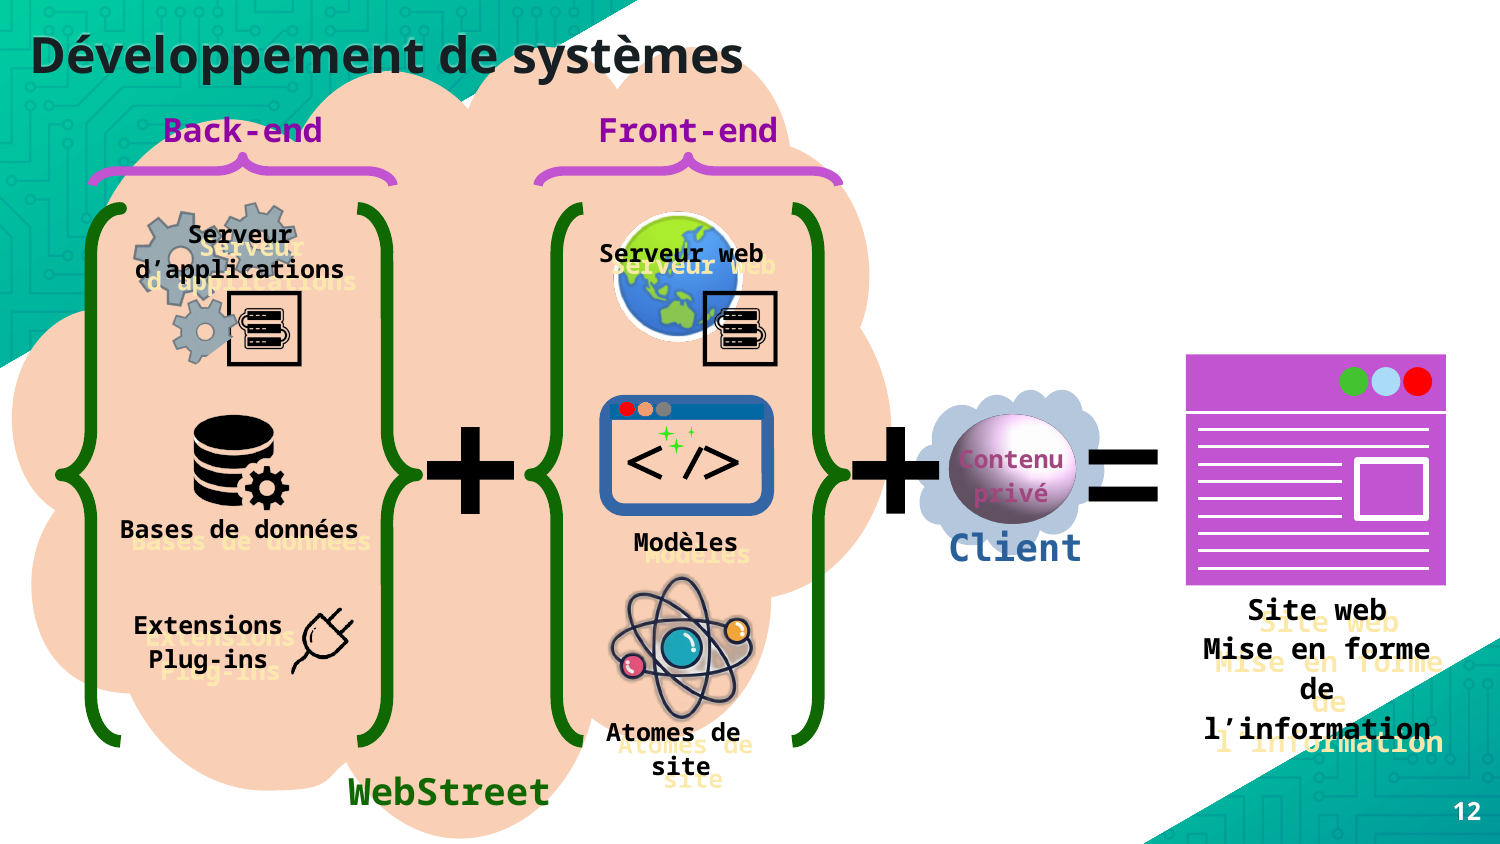

# Développement de systèmes
WebStreet
Back-end
Serveur d’applications
Bases de données
Extensions
Plug-ins
Front-end
Serveur web
Modèles
Atomes de
 site
=
Site web
Mise en forme de l’information
Contenu privé
Client